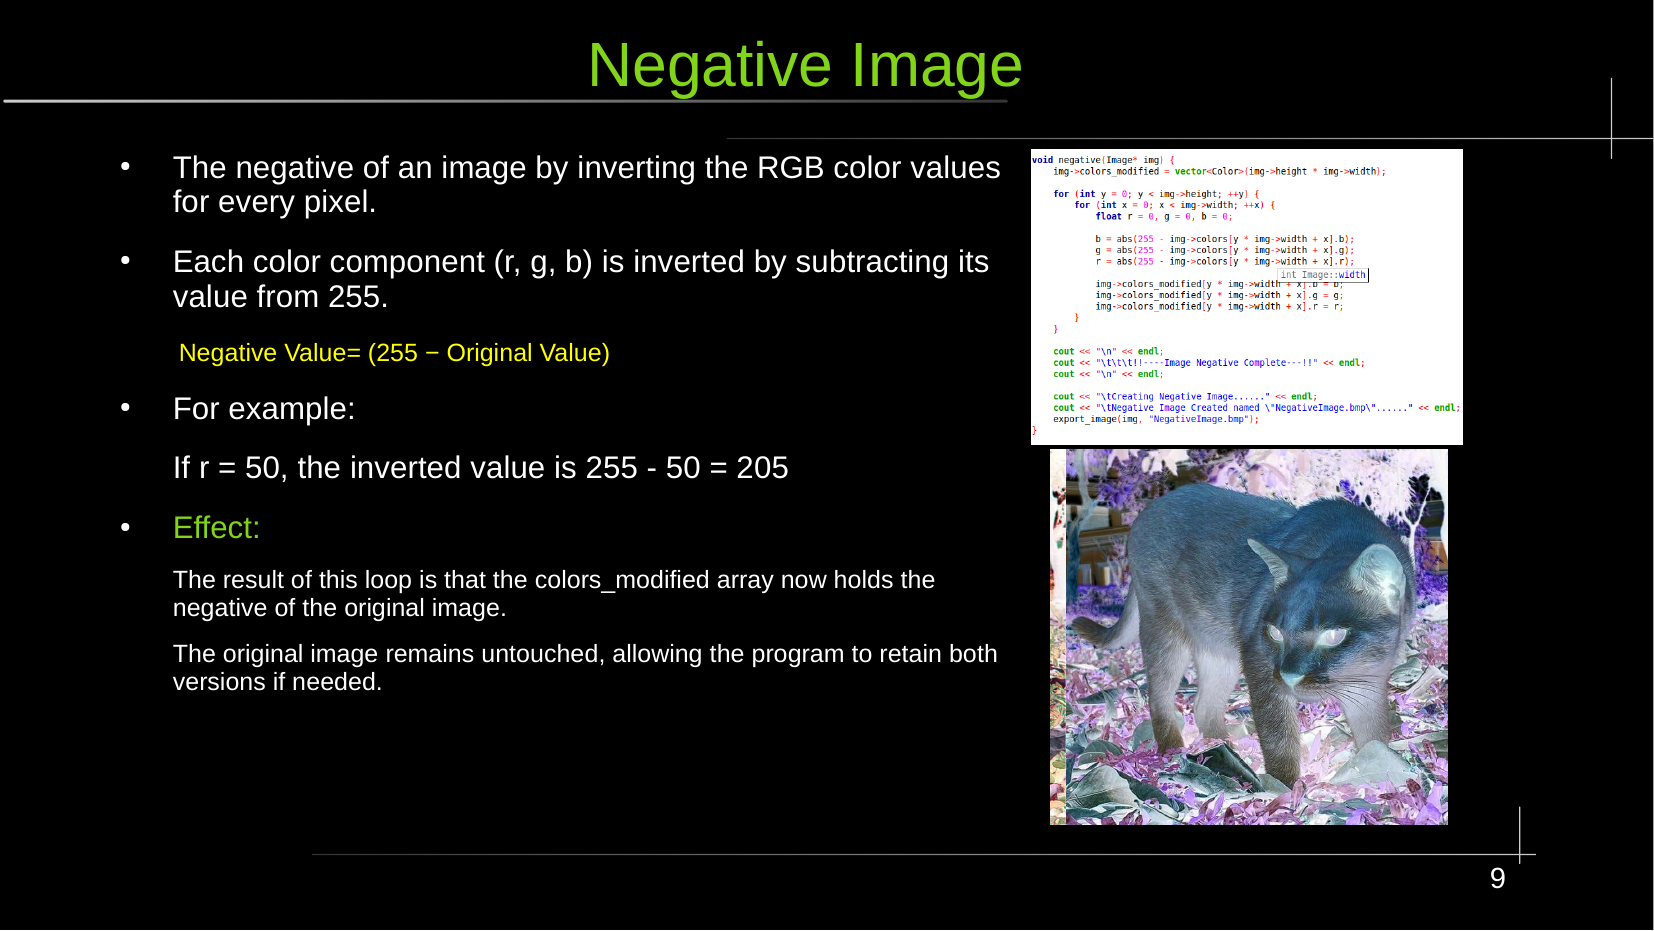

# Negative Image
The negative of an image by inverting the RGB color values for every pixel.
Each color component (r, g, b) is inverted by subtracting its value from 255.
 Negative Value= (255 − Original Value)
For example:
If r = 50, the inverted value is 255 - 50 = 205
Effect:
The result of this loop is that the colors_modified array now holds the negative of the original image.
The original image remains untouched, allowing the program to retain both versions if needed.
9